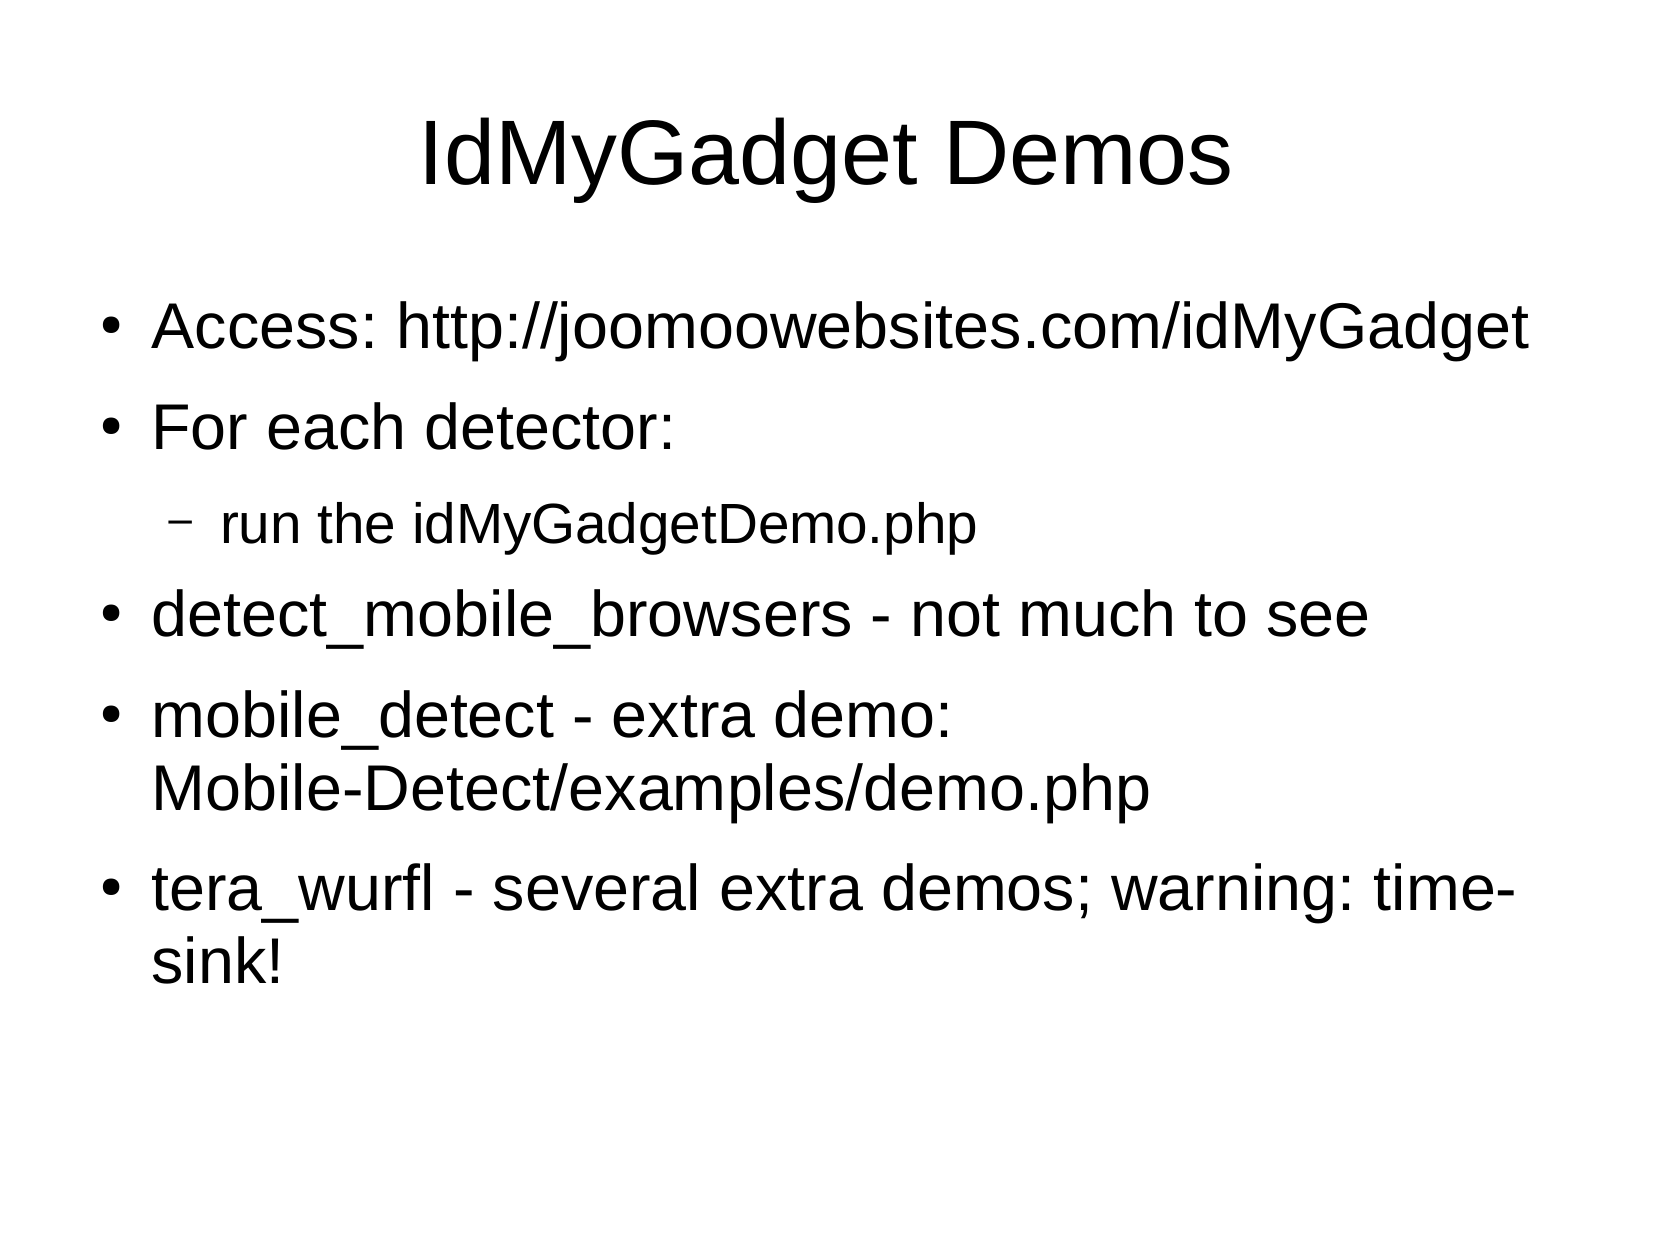

# IdMyGadget Demos
Access: http://joomoowebsites.com/idMyGadget
For each detector:
run the idMyGadgetDemo.php
detect_mobile_browsers - not much to see
mobile_detect - extra demo:
Mobile-Detect/examples/demo.php
tera_wurfl - several extra demos; warning: time-sink!